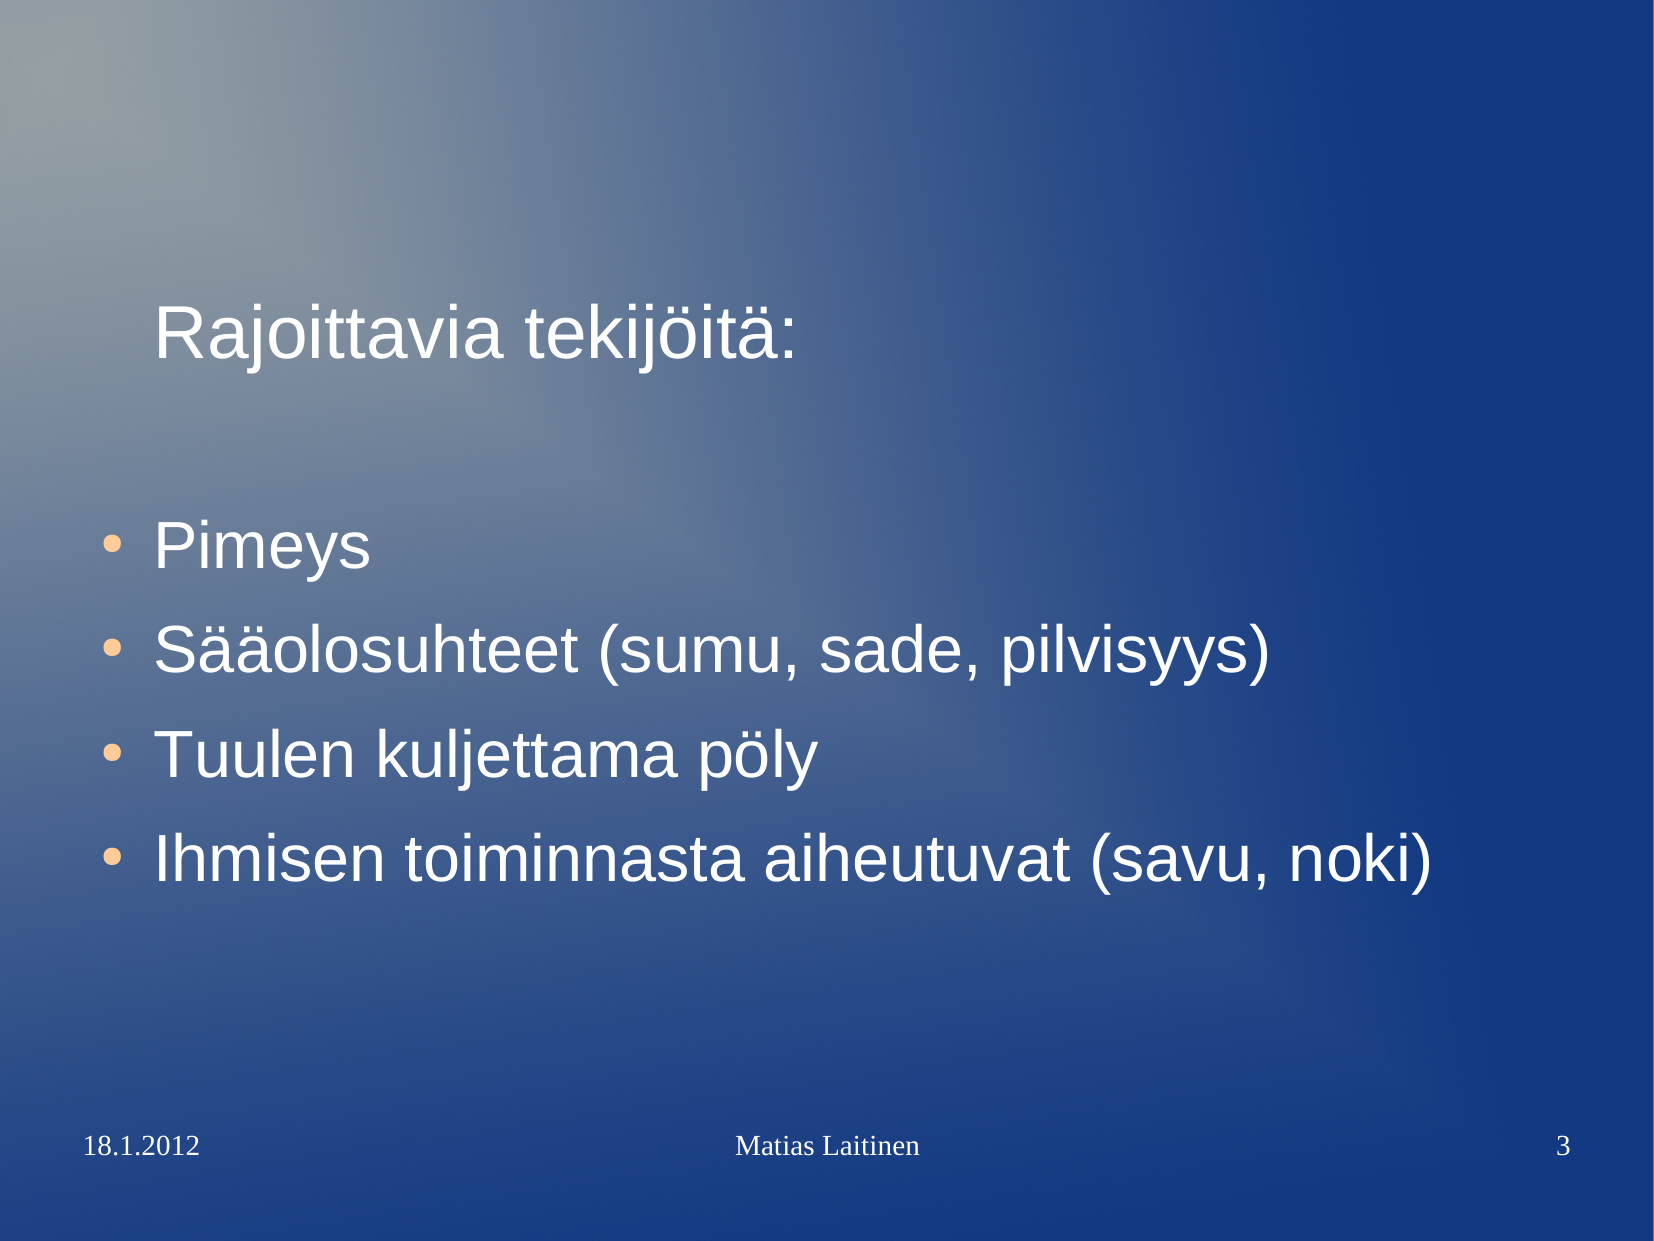

#
Rajoittavia tekijöitä:
Pimeys
Sääolosuhteet (sumu, sade, pilvisyys)
Tuulen kuljettama pöly
Ihmisen toiminnasta aiheutuvat (savu, noki)
18.1.2012
Matias Laitinen
3